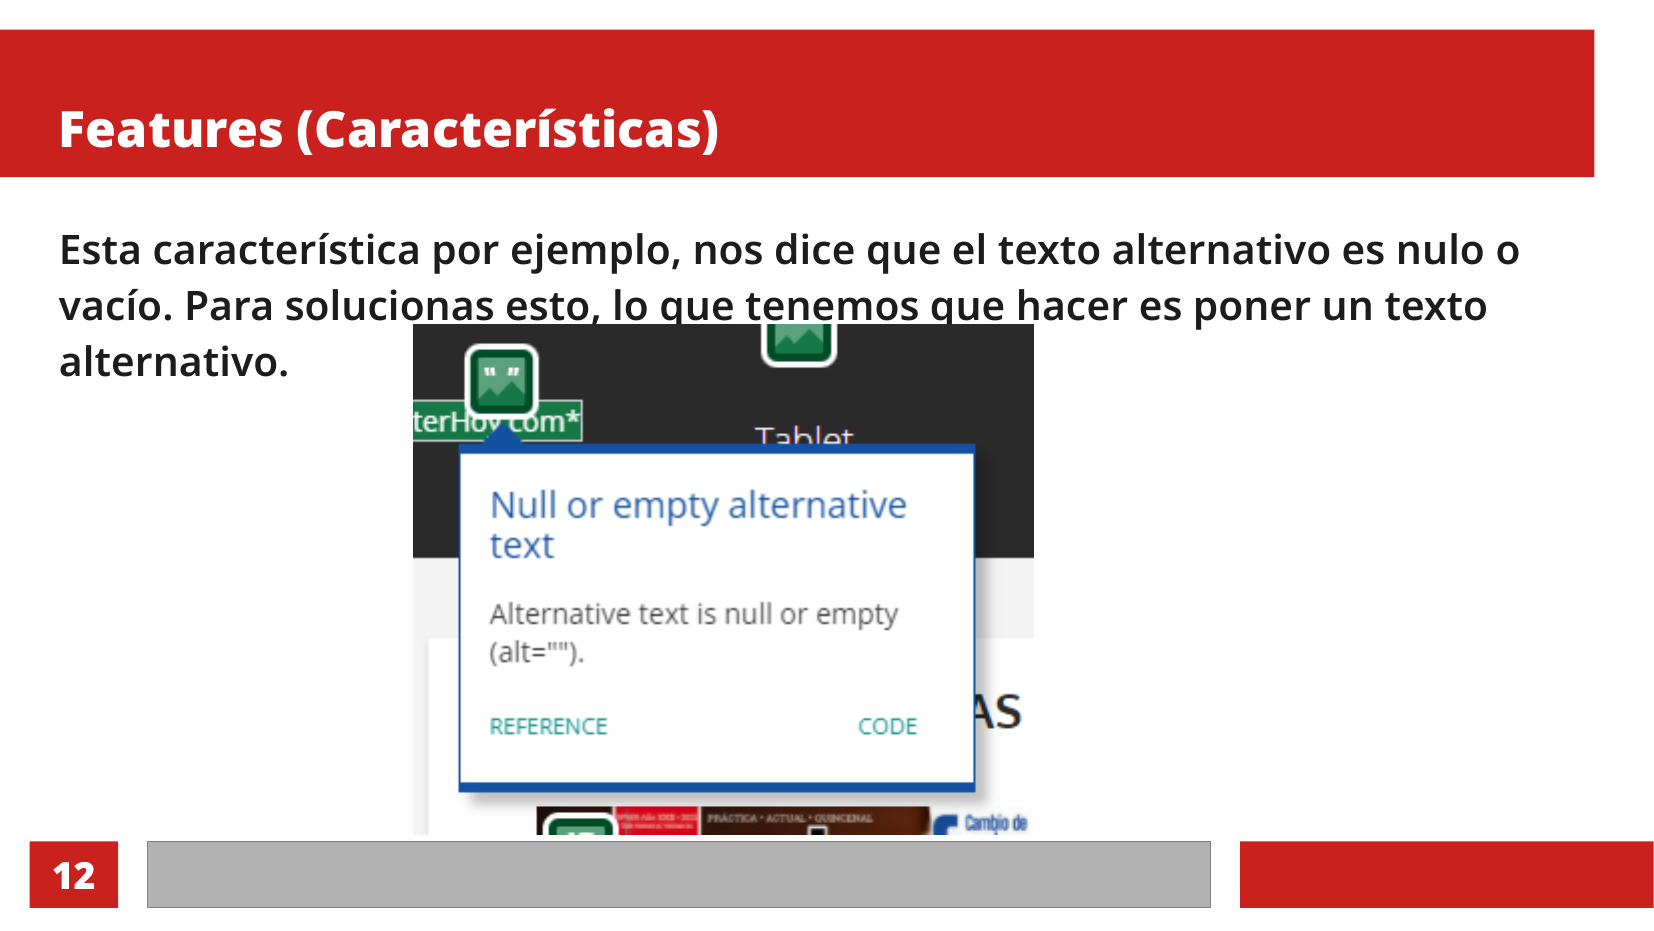

# Features (Características)
Esta característica por ejemplo, nos dice que el texto alternativo es nulo o vacío. Para solucionas esto, lo que tenemos que hacer es poner un texto alternativo.
12